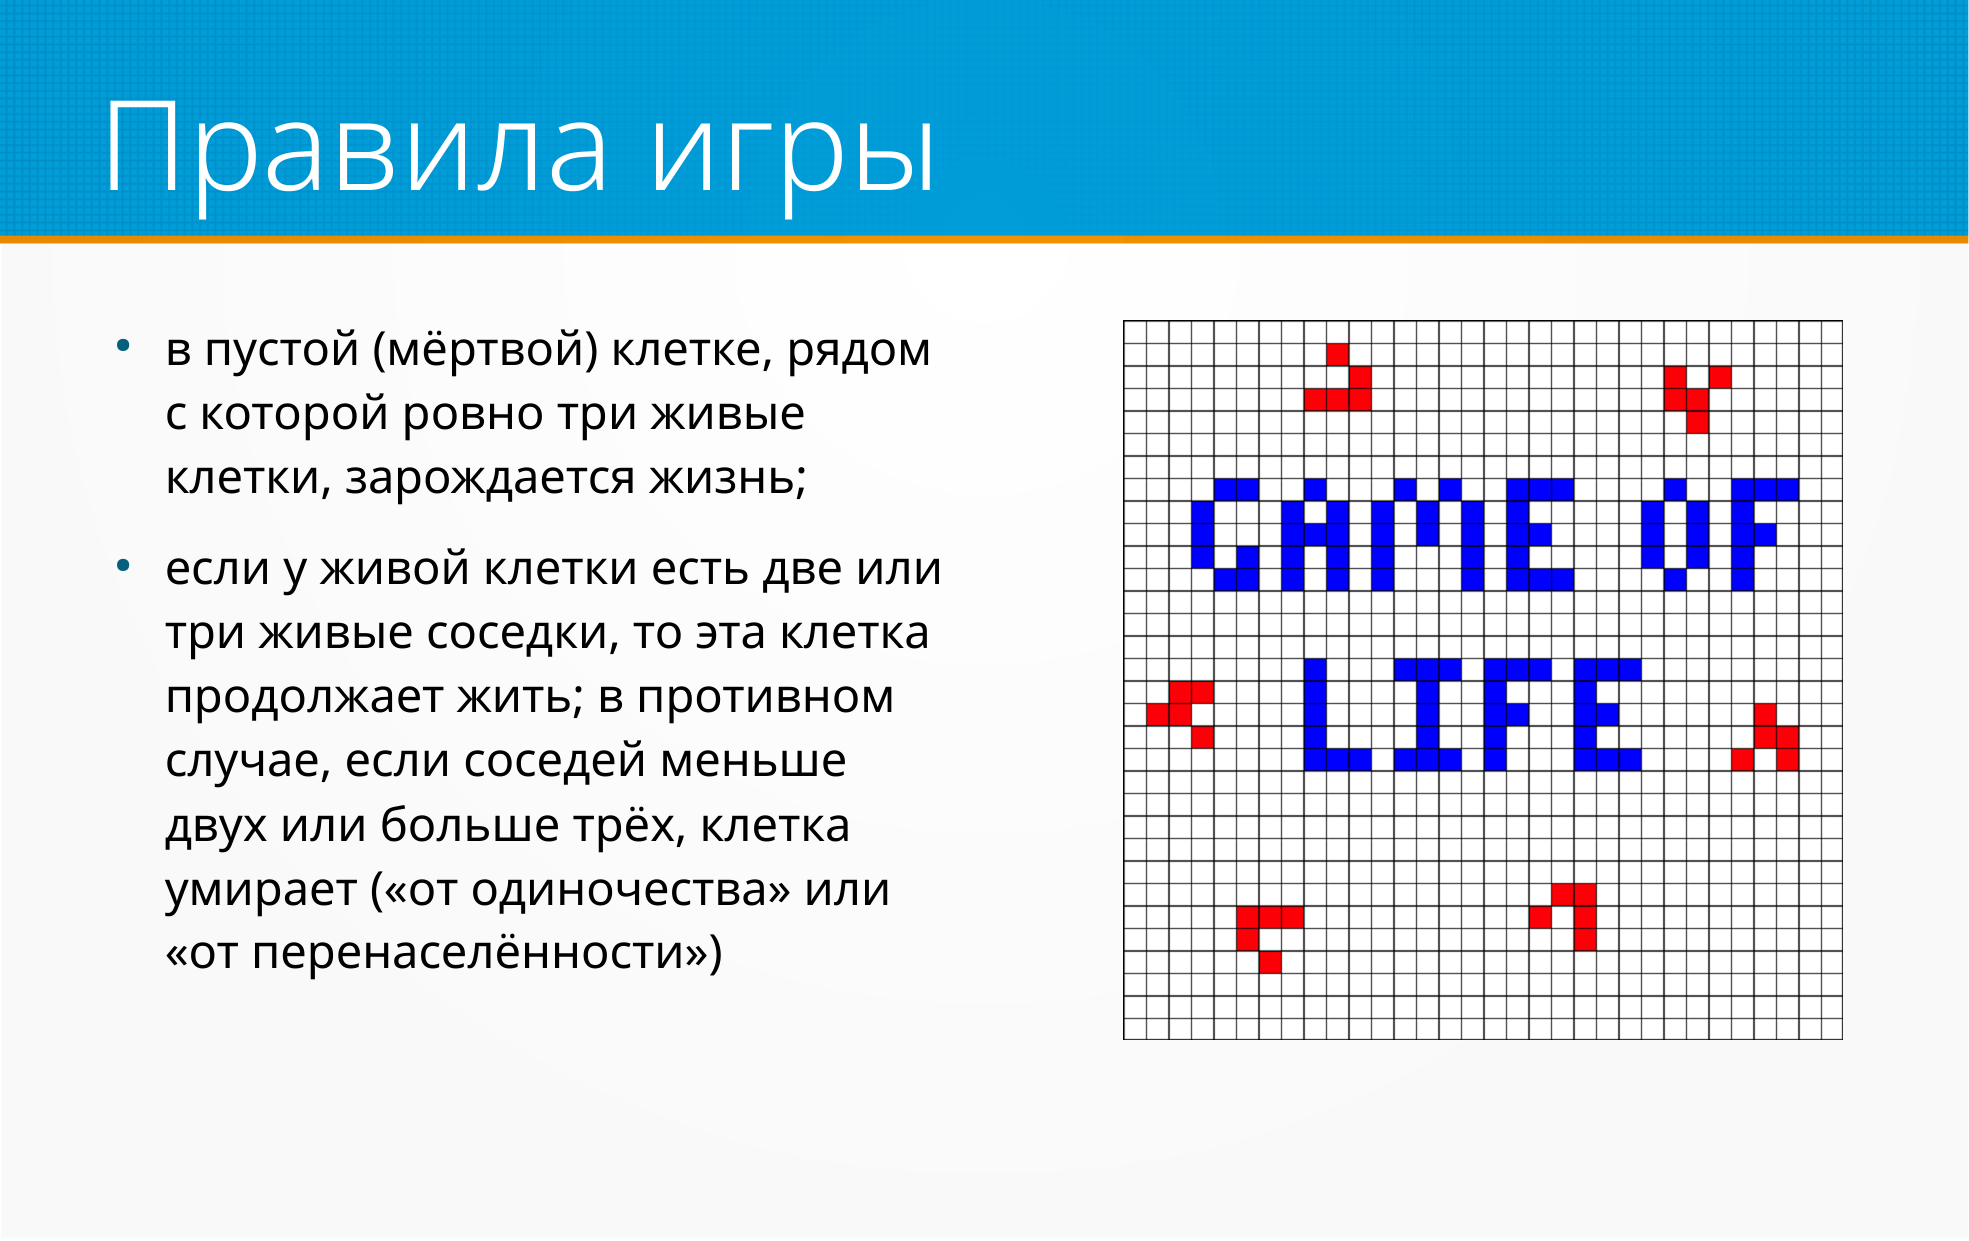

# Правила игры
в пустой (мёртвой) клетке, рядом с которой ровно три живые клетки, зарождается жизнь;
если у живой клетки есть две или три живые соседки, то эта клетка продолжает жить; в противном случае, если соседей меньше двух или больше трёх, клетка умирает («от одиночества» или «от перенаселённости»)